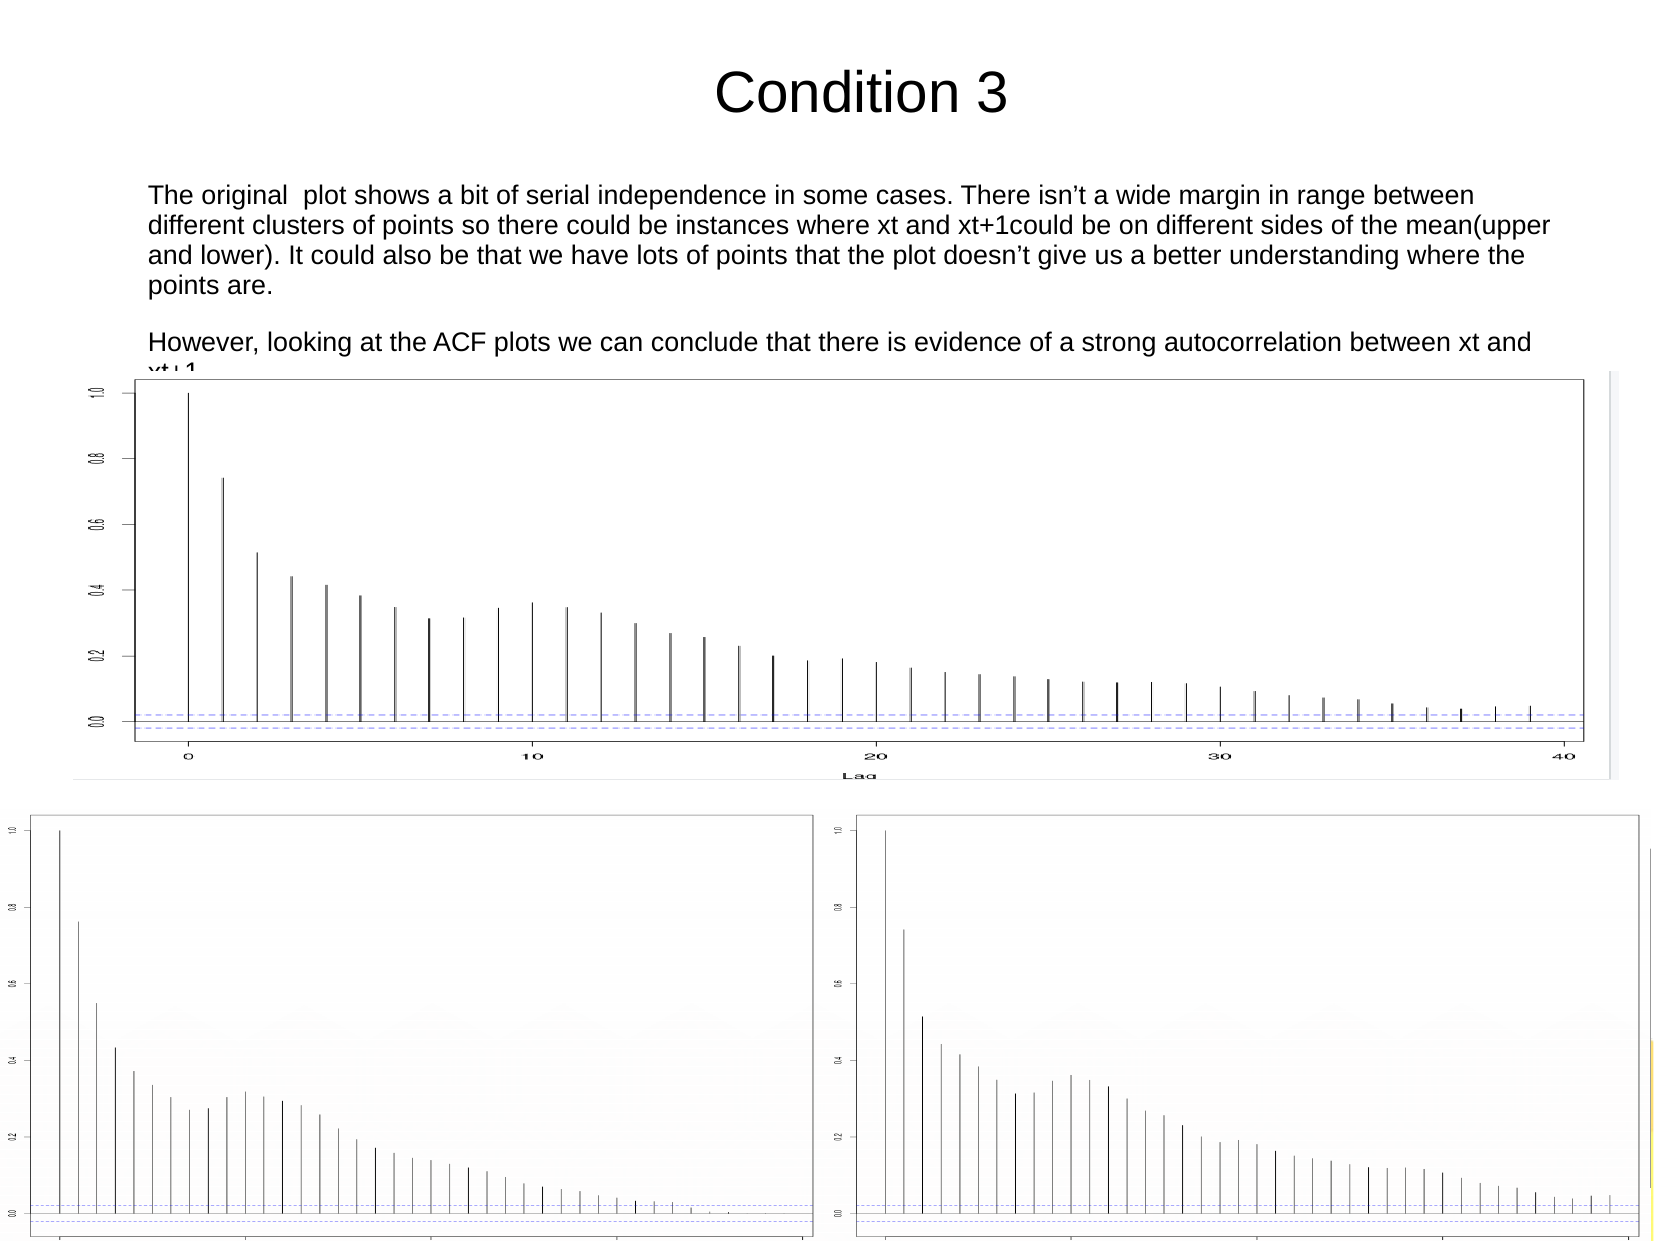

# Condition 3
The original plot shows a bit of serial independence in some cases. There isn’t a wide margin in range between different clusters of points so there could be instances where xt and xt+1could be on different sides of the mean(upper and lower). It could also be that we have lots of points that the plot doesn’t give us a better understanding where the points are.
However, looking at the ACF plots we can conclude that there is evidence of a strong autocorrelation between xt and xt+1.